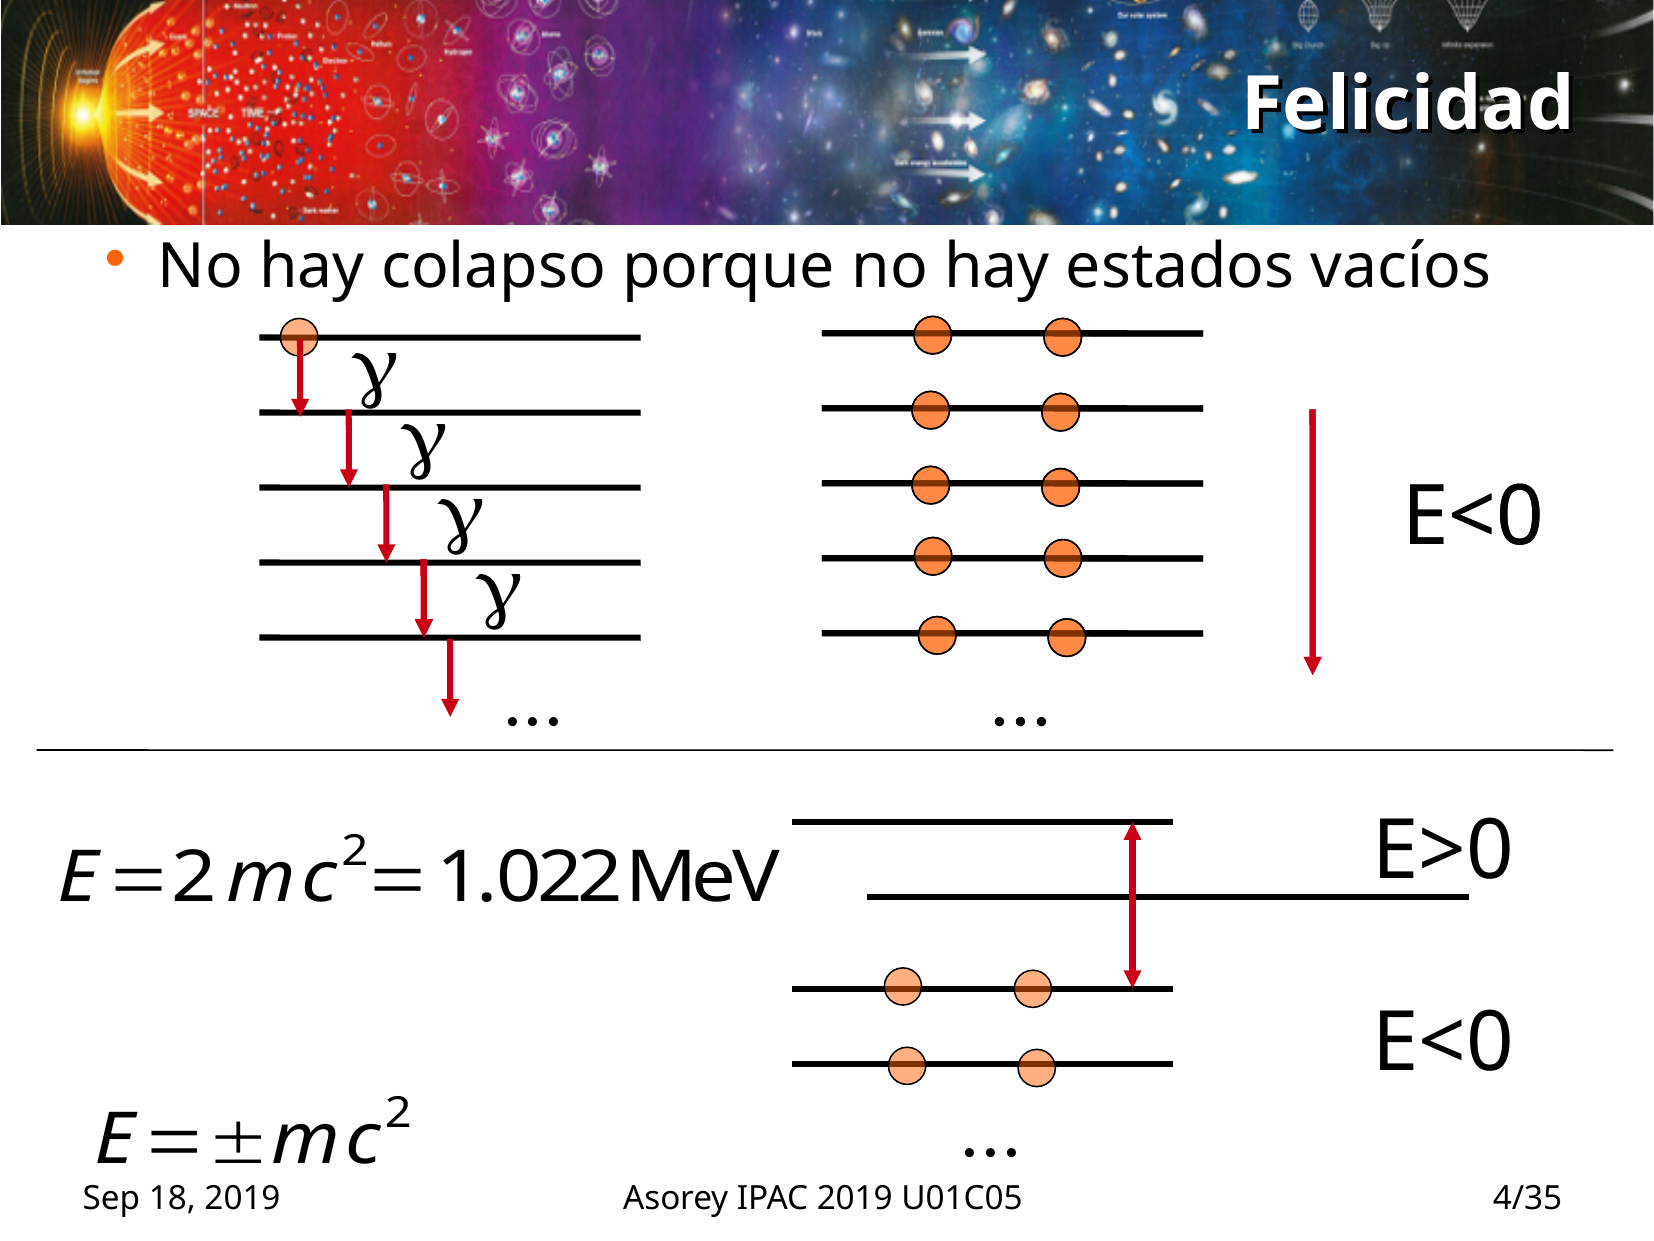

# Felicidad
No hay colapso porque no hay estados vacíos



E<0
E<0




E>0
E<0

Sep 18, 2019
Asorey IPAC 2019 U01C05
4